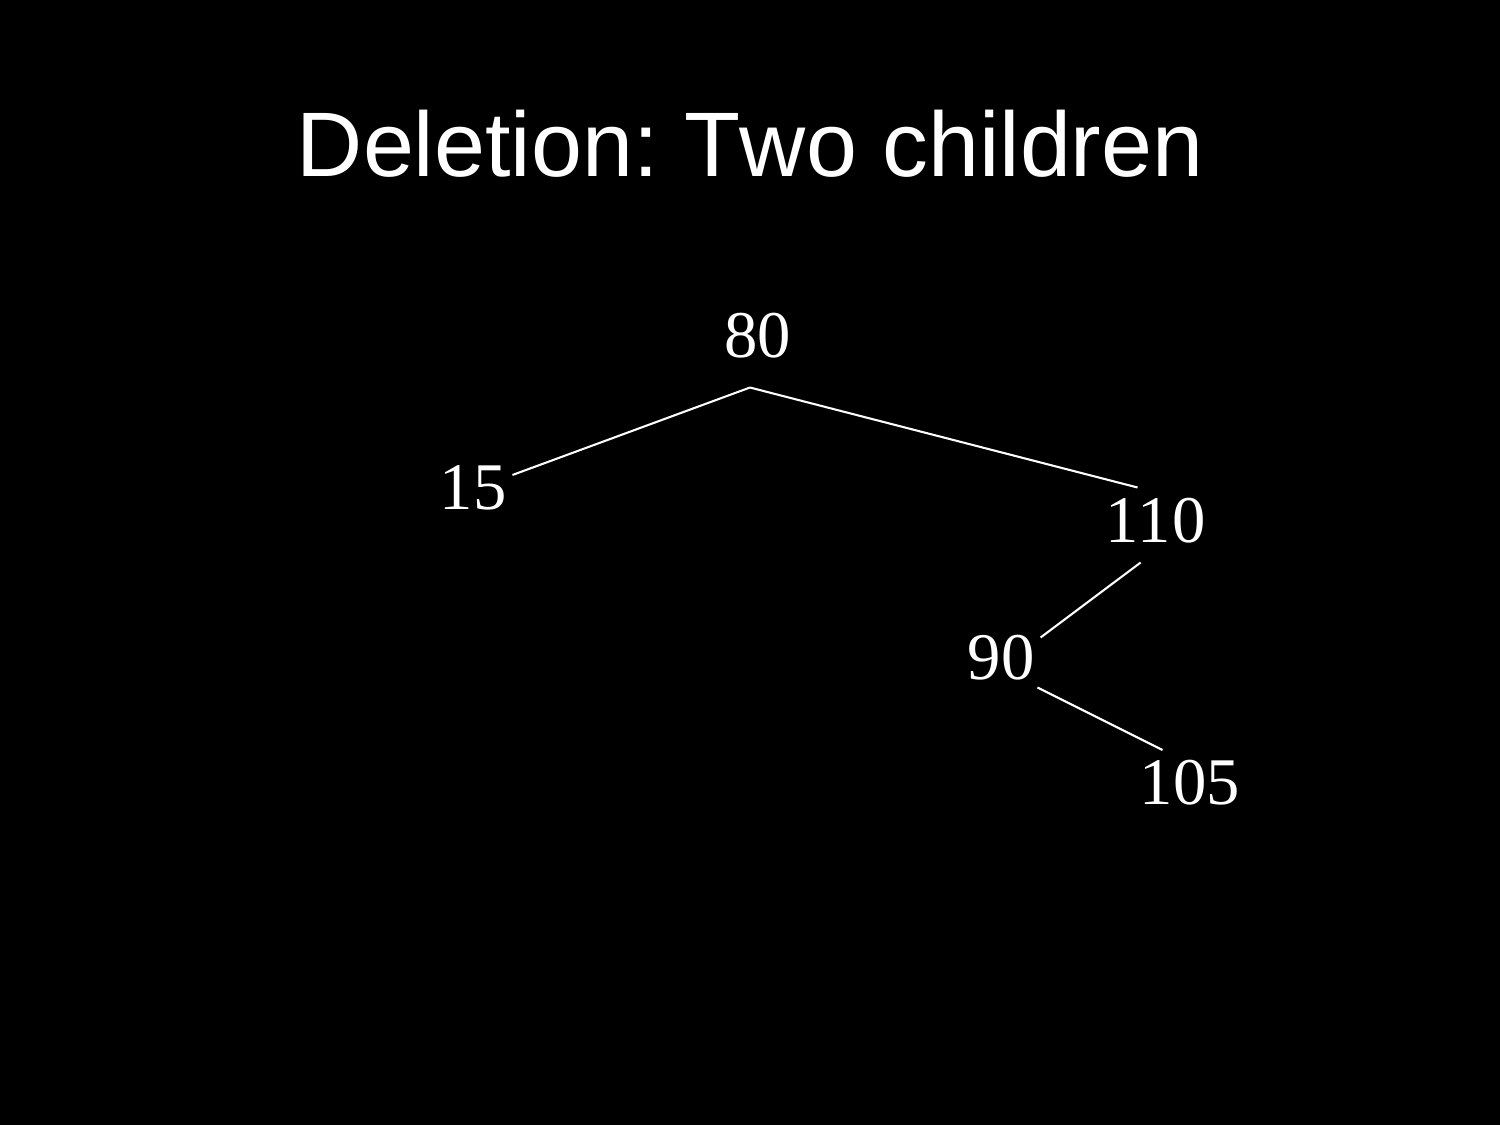

# Deletion: Two children
80
15
110
90
105